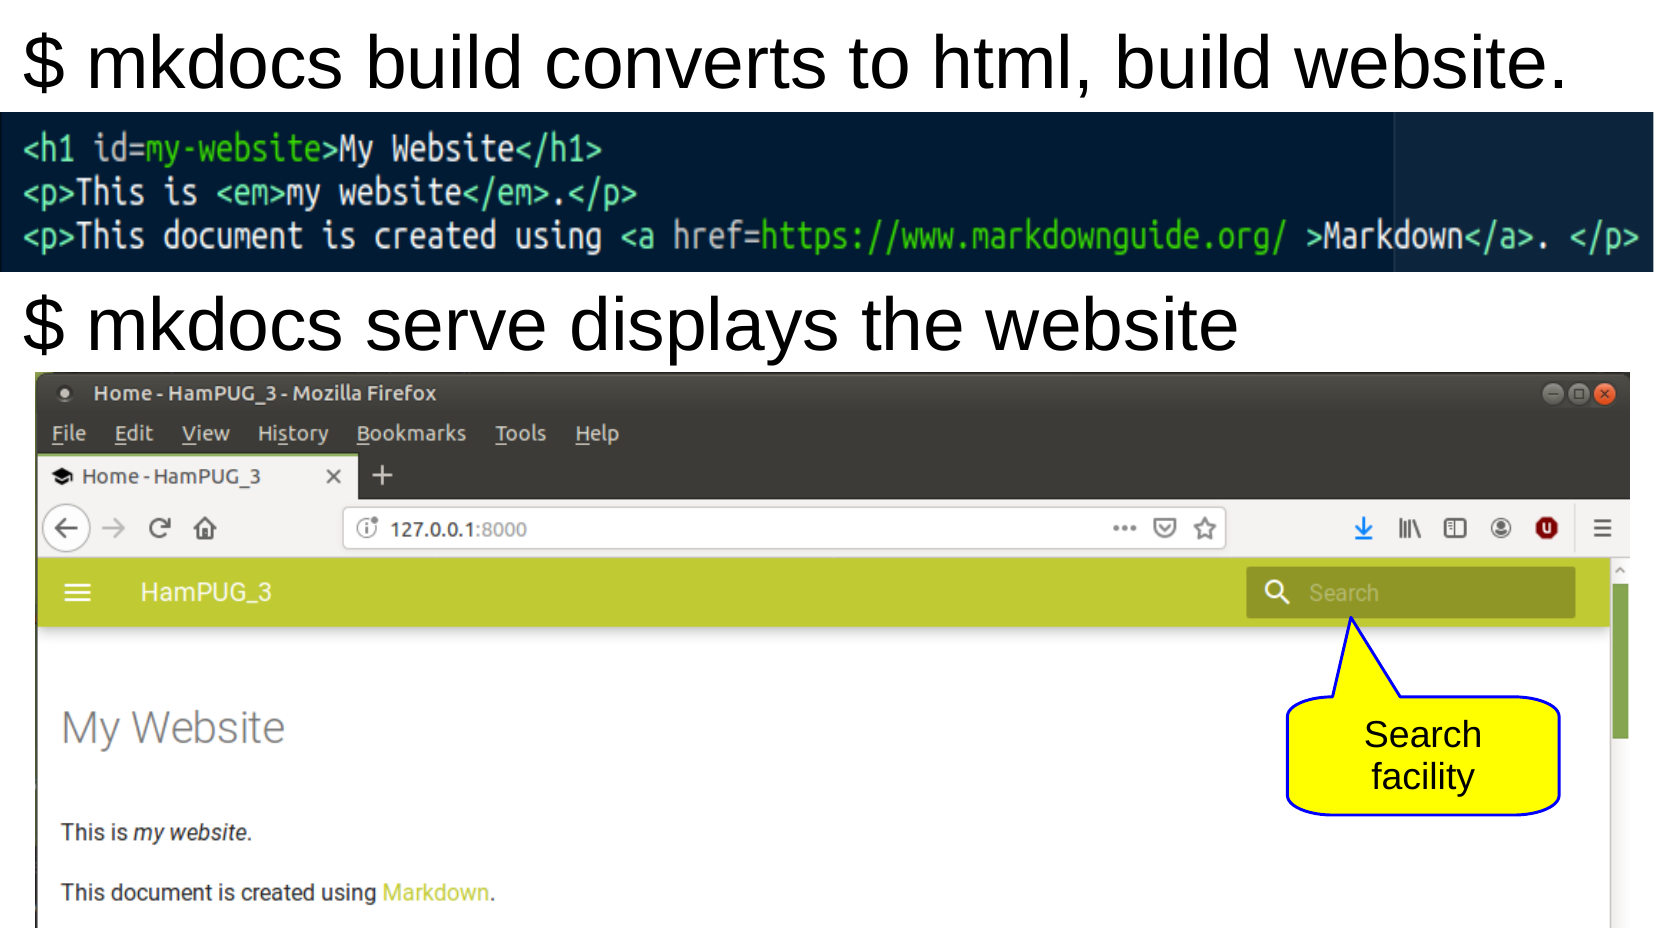

# $ mkdocs build converts to html, build website.
$ mkdocs serve displays the website
Search facility